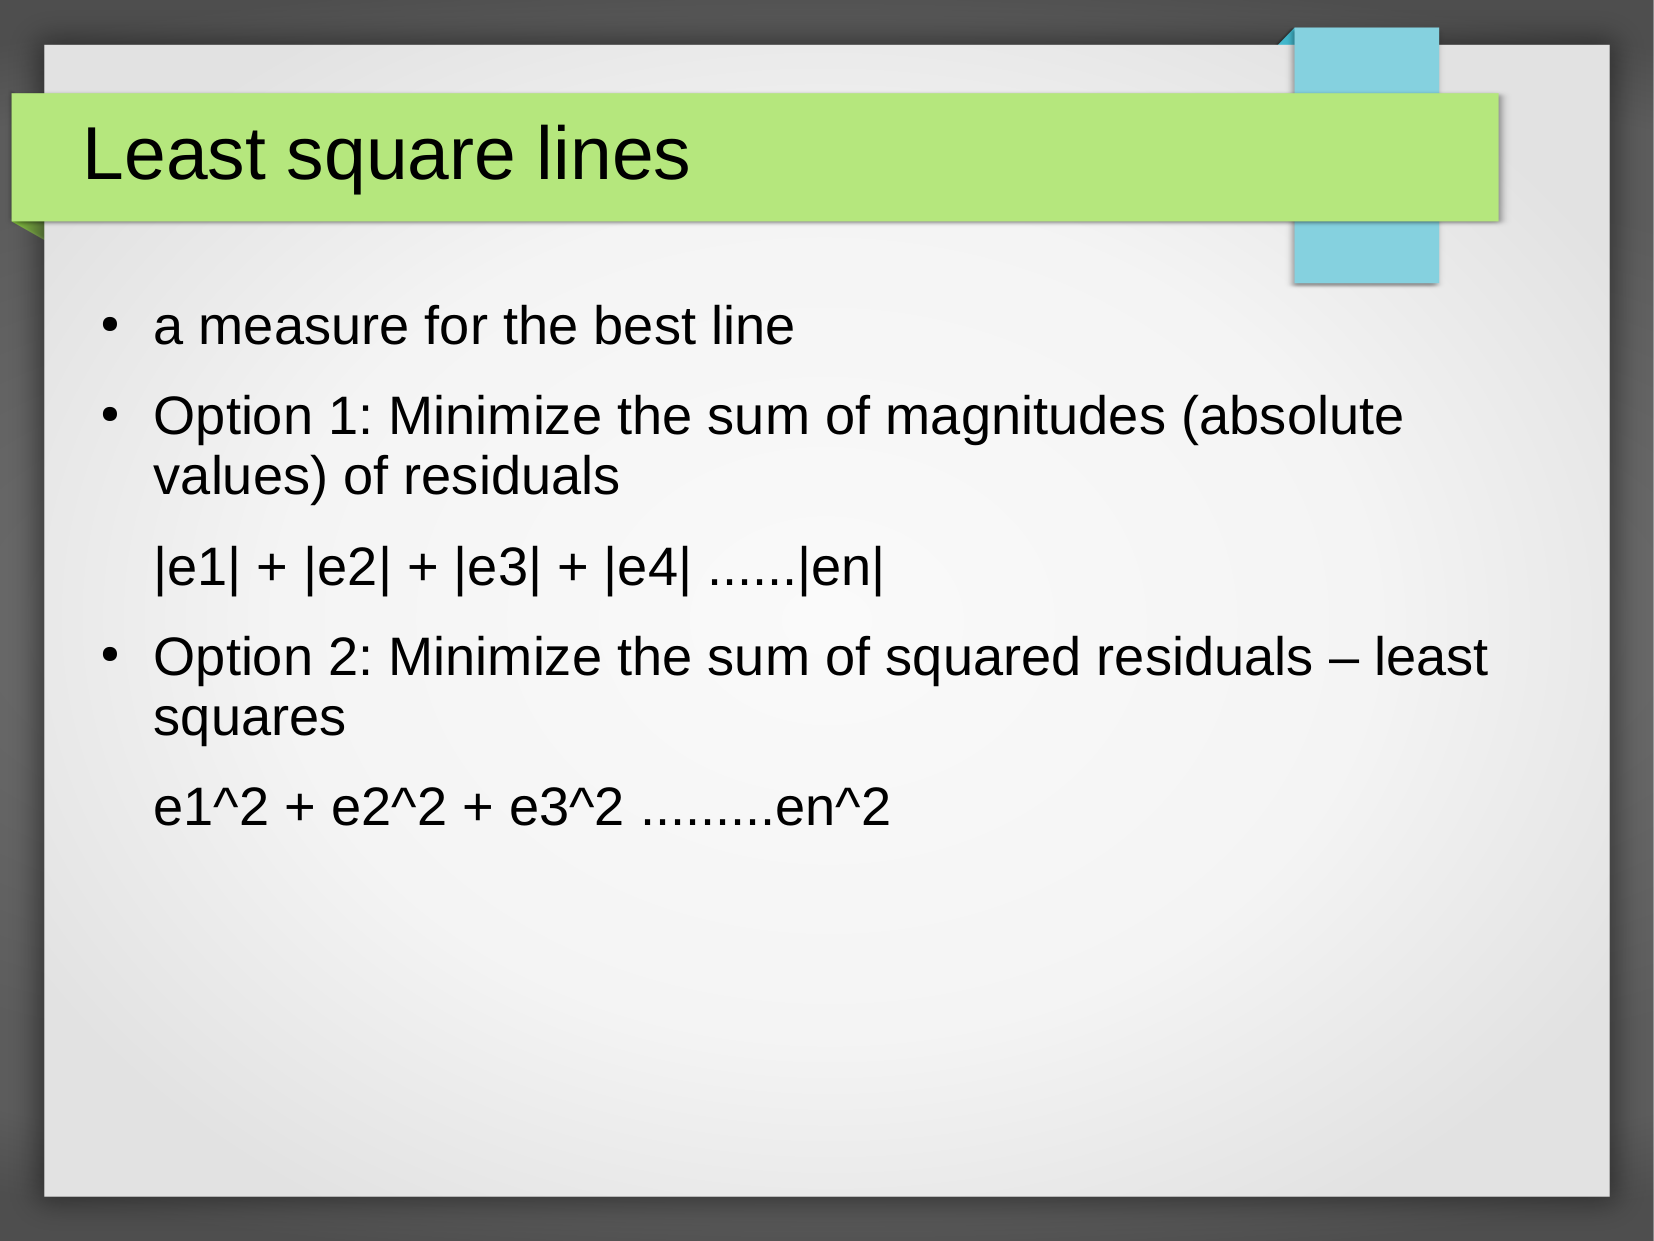

# Least square lines
a measure for the best line
Option 1: Minimize the sum of magnitudes (absolute values) of residuals
|e1| + |e2| + |e3| + |e4| ......|en|
Option 2: Minimize the sum of squared residuals – least squares
e1^2 + e2^2 + e3^2 .........en^2